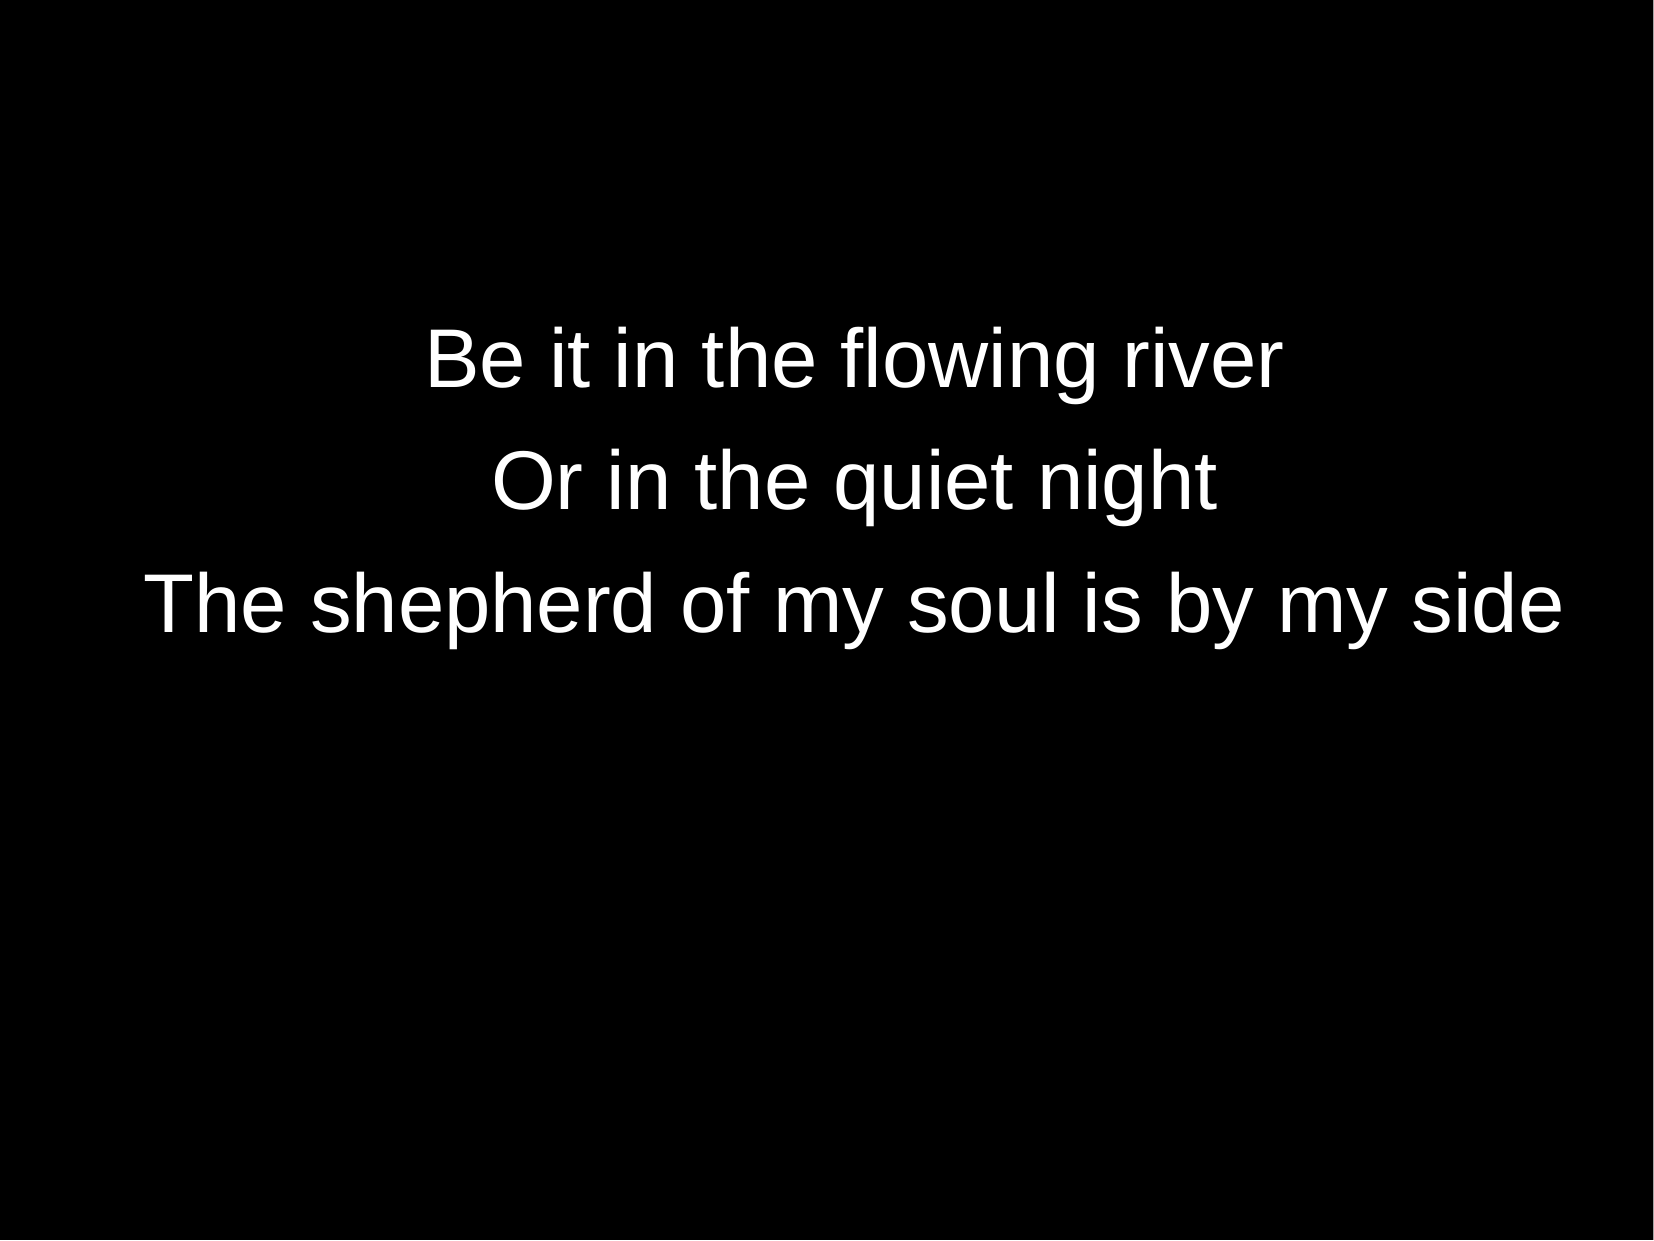

#
Be it in the flowing river
Or in the quiet night
The shepherd of my soul is by my side